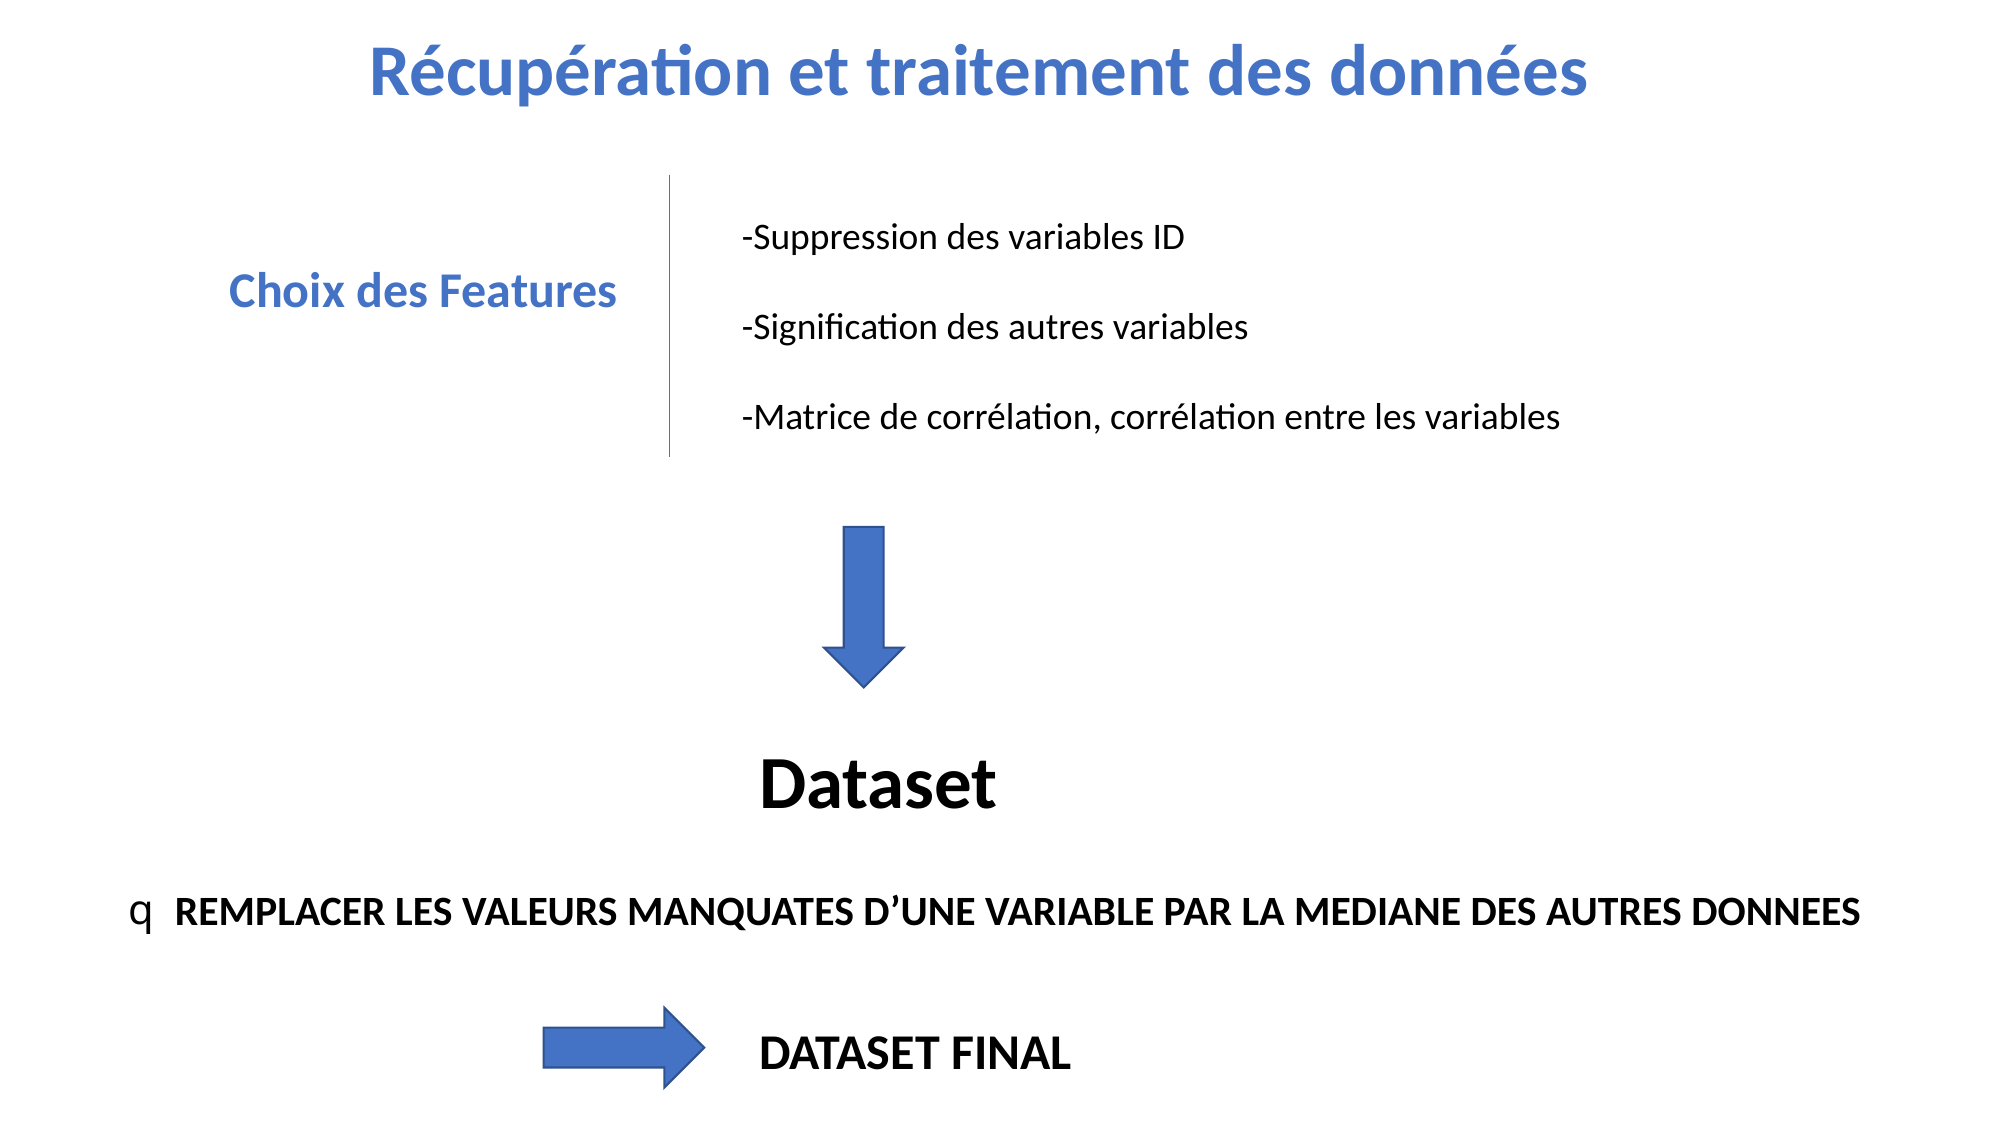

Récupération et traitement des données
-Suppression des variables ID
-Signification des autres variables
-Matrice de corrélation, corrélation entre les variables
Choix des Features
Dataset
REMPLACER LES VALEURS MANQUATES D’UNE VARIABLE PAR LA MEDIANE DES AUTRES DONNEES
DATASET FINAL